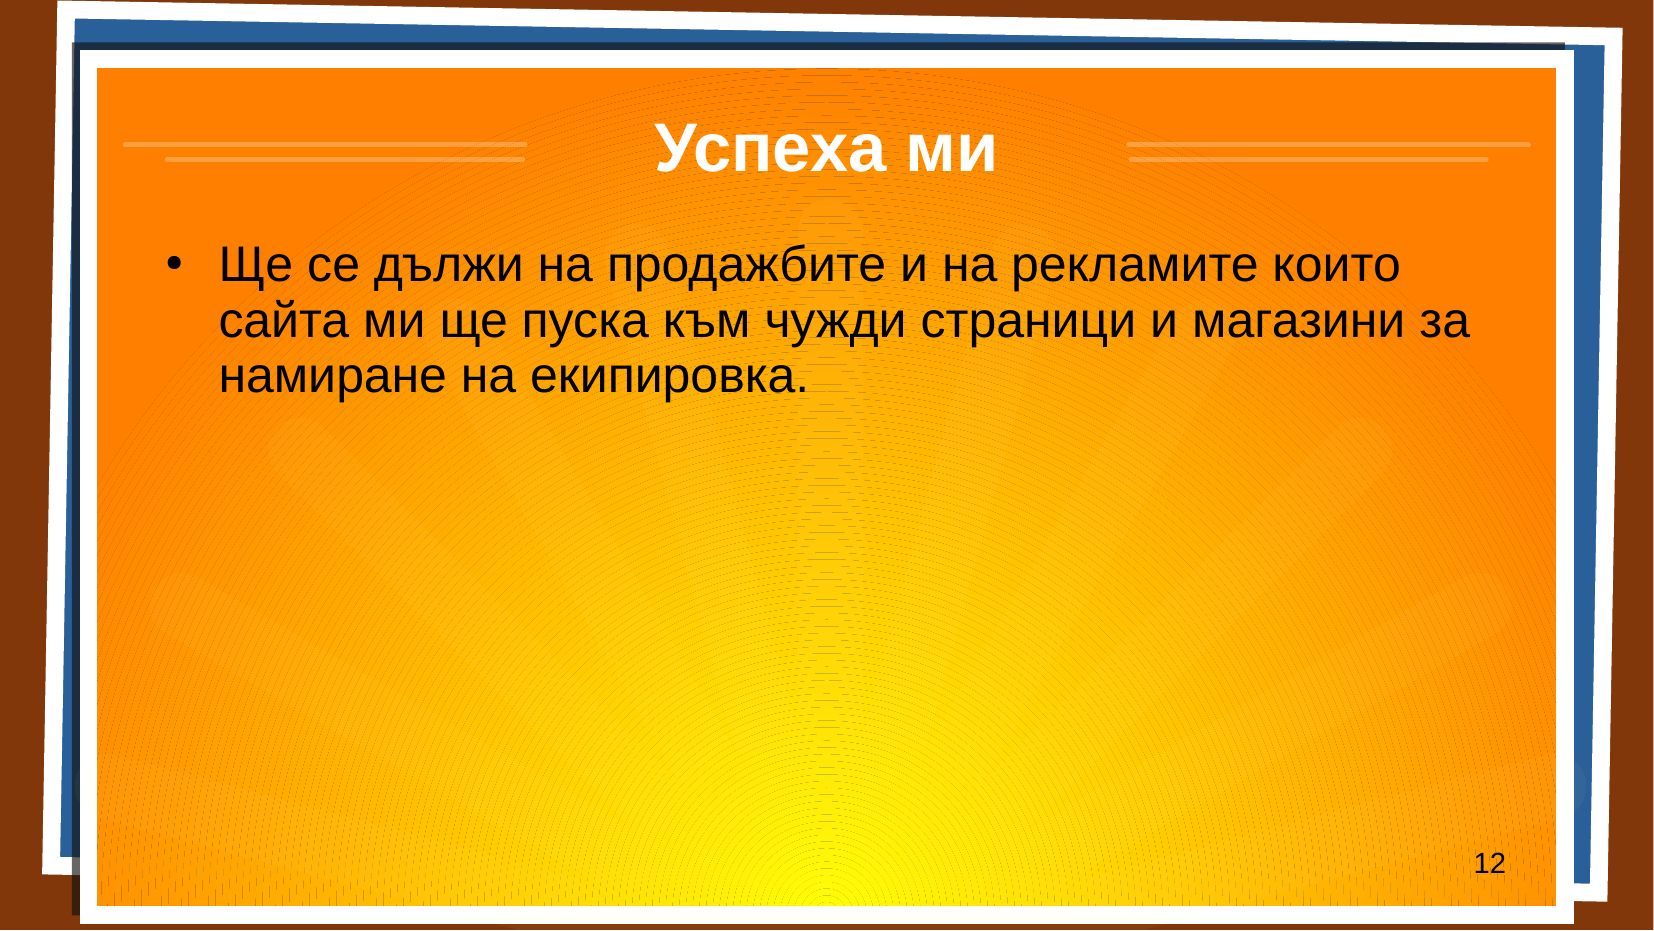

# Успеха ми
Ще се дължи на продажбите и на рекламите които сайта ми ще пуска към чужди страници и магазини за намиране на екипировка.
12